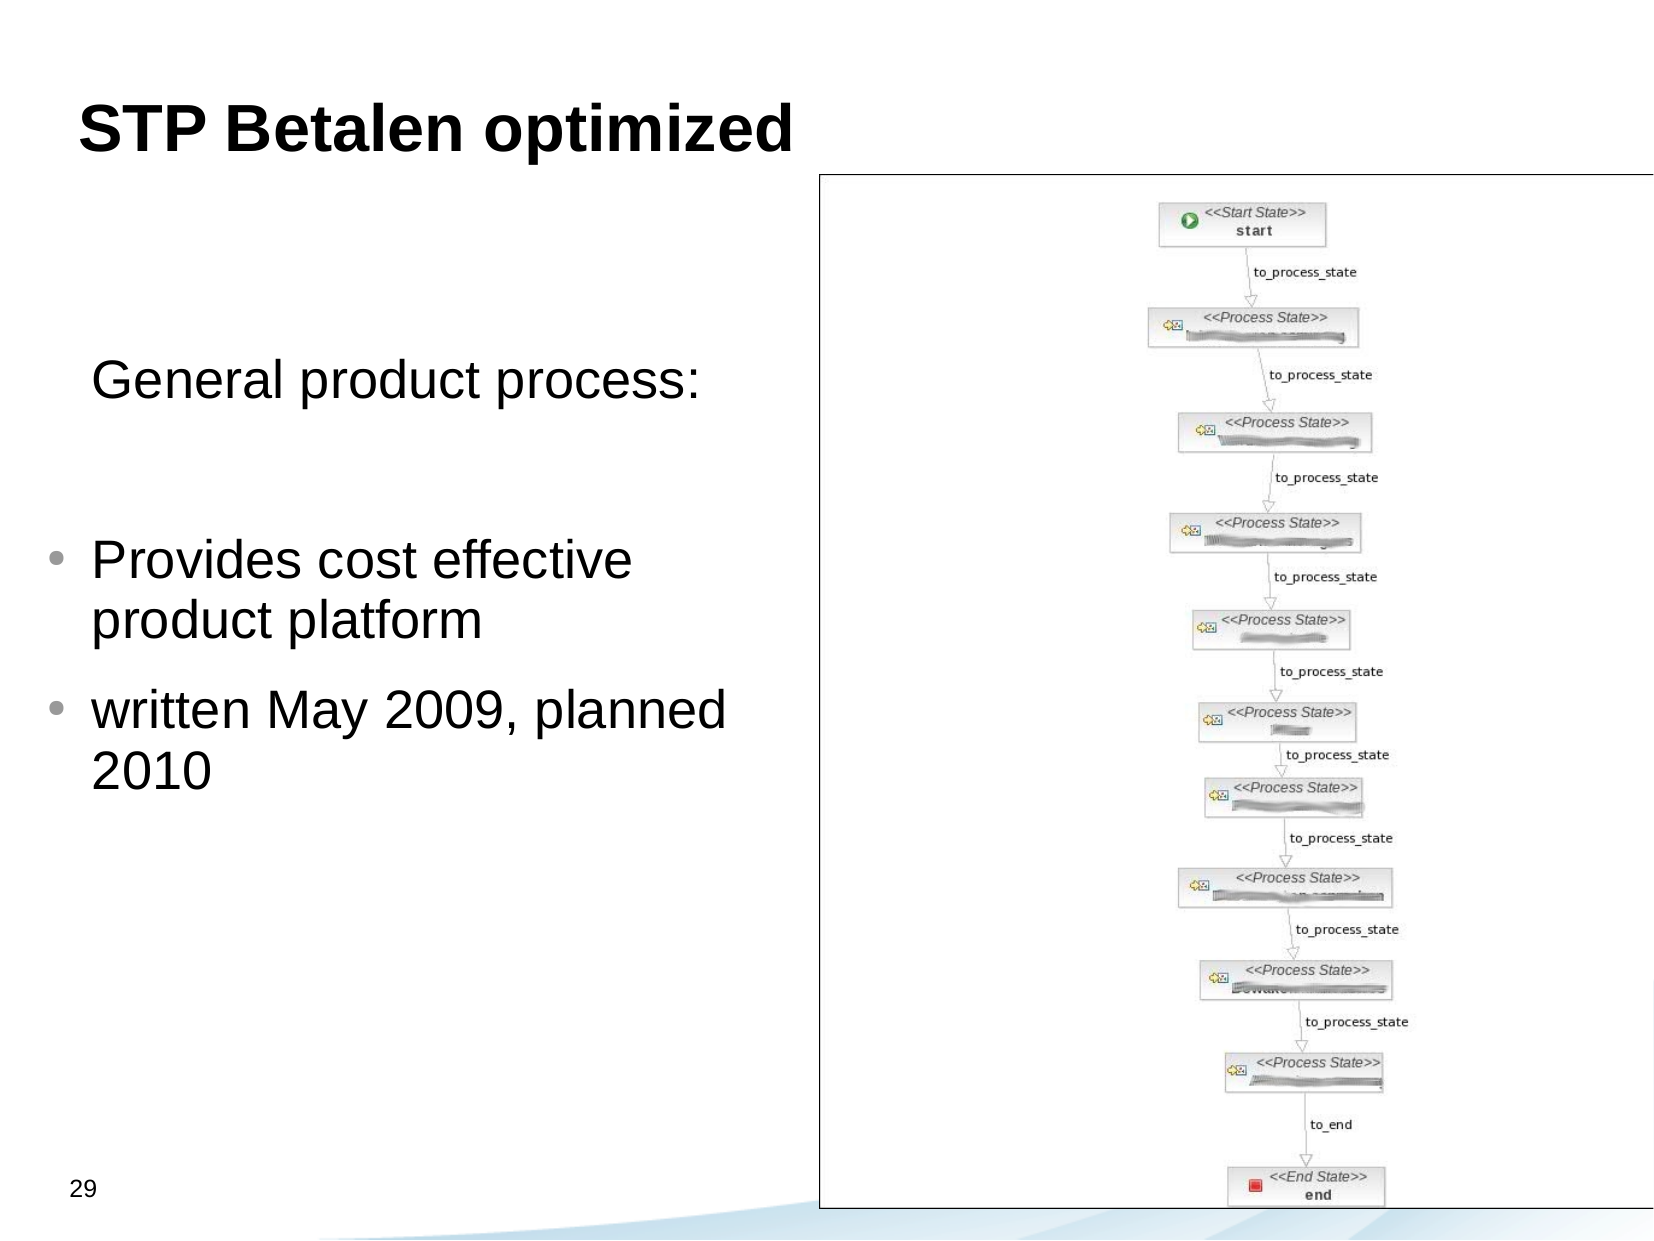

# STP Betalen optimized
General product process:
Provides cost effective product platform
written May 2009, planned 2010